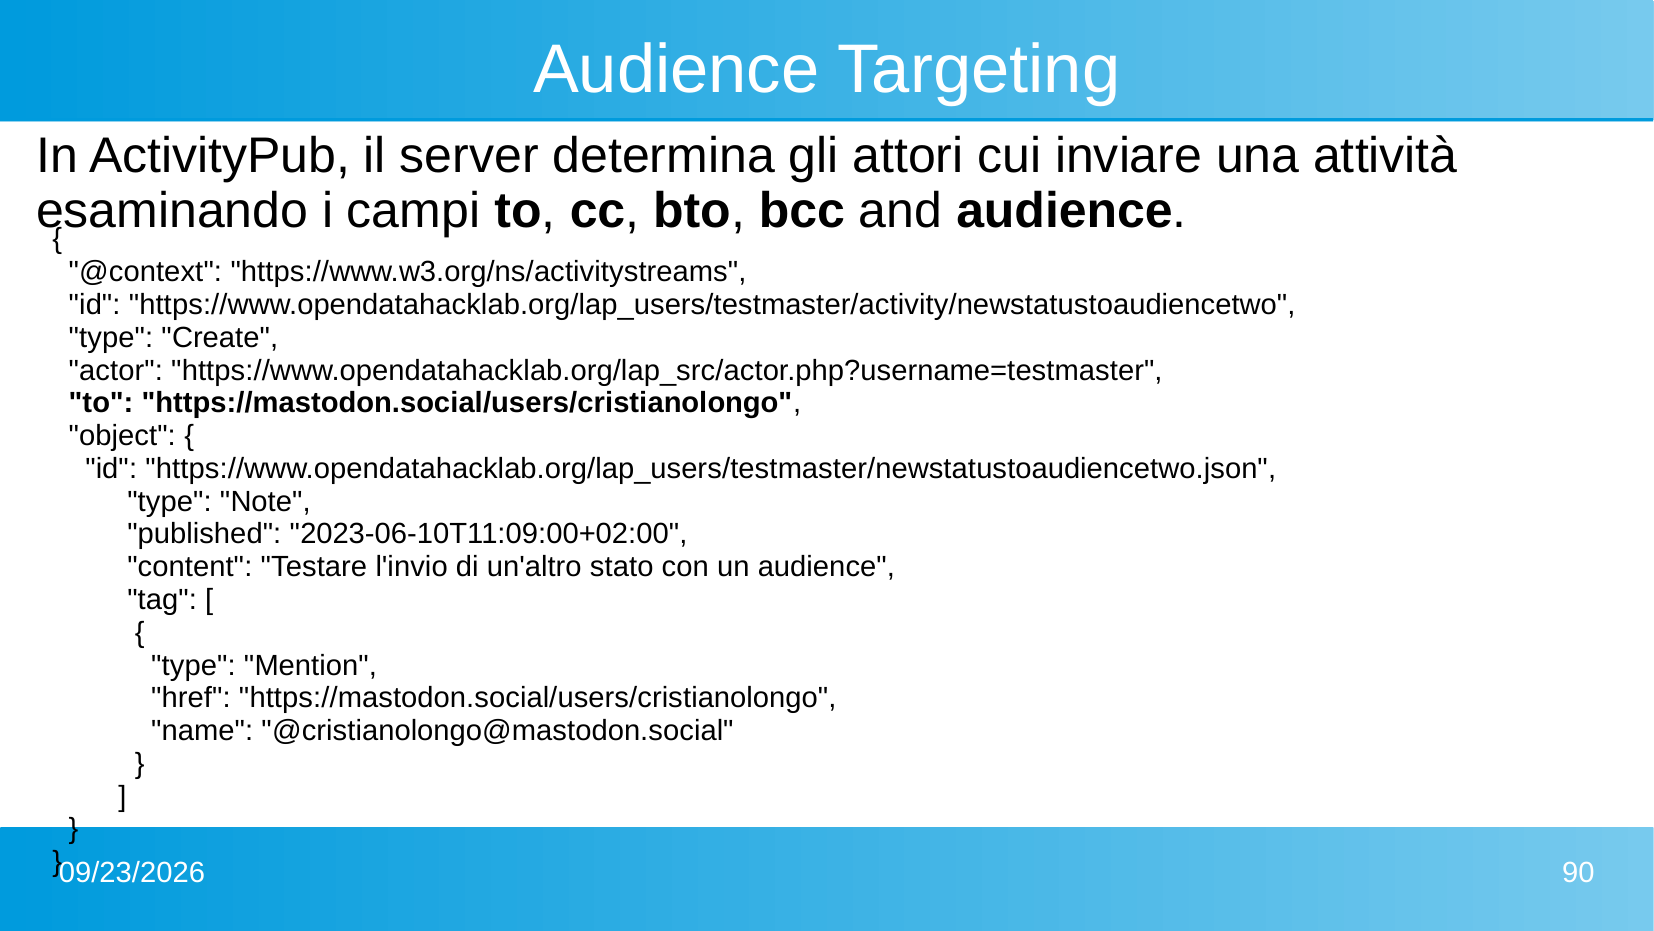

# Audience Targeting
In ActivityPub, il server determina gli attori cui inviare una attività esaminando i campi to, cc, bto, bcc and audience.
{
 "@context": "https://www.w3.org/ns/activitystreams",
 "id": "https://www.opendatahacklab.org/lap_users/testmaster/activity/newstatustoaudiencetwo",
 "type": "Create",
 "actor": "https://www.opendatahacklab.org/lap_src/actor.php?username=testmaster",
 "to": "https://mastodon.social/users/cristianolongo",
 "object": {
 "id": "https://www.opendatahacklab.org/lap_users/testmaster/newstatustoaudiencetwo.json",
	"type": "Note",
	"published": "2023-06-10T11:09:00+02:00",
	"content": "Testare l'invio di un'altro stato con un audience",
	"tag": [
 {
 "type": "Mention",
 "href": "https://mastodon.social/users/cristianolongo",
 "name": "@cristianolongo@mastodon.social"
 }
 ]
 }
}
90